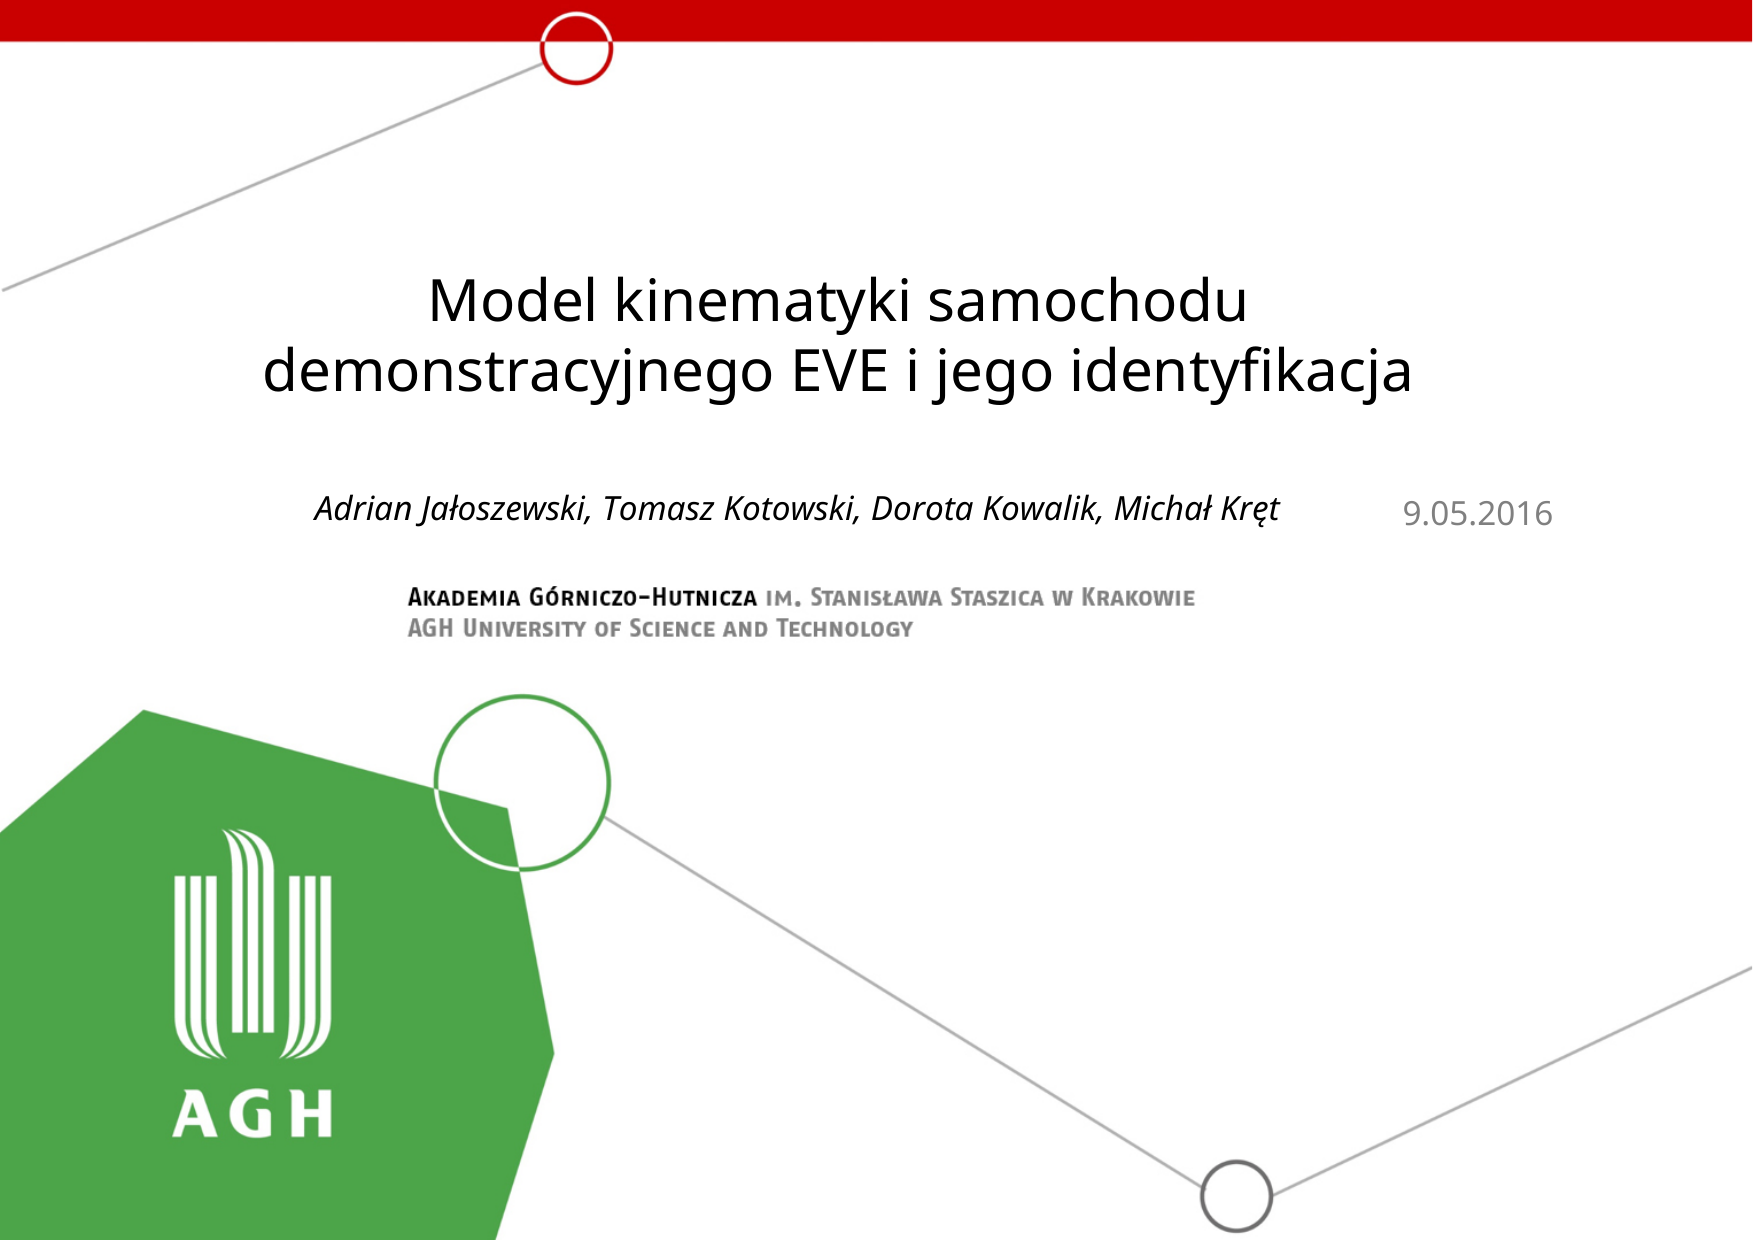

Model kinematyki samochodu demonstracyjnego EVE i jego identyfikacja
Adrian Jałoszewski, Tomasz Kotowski, Dorota Kowalik, Michał Kręt
9.05.2016